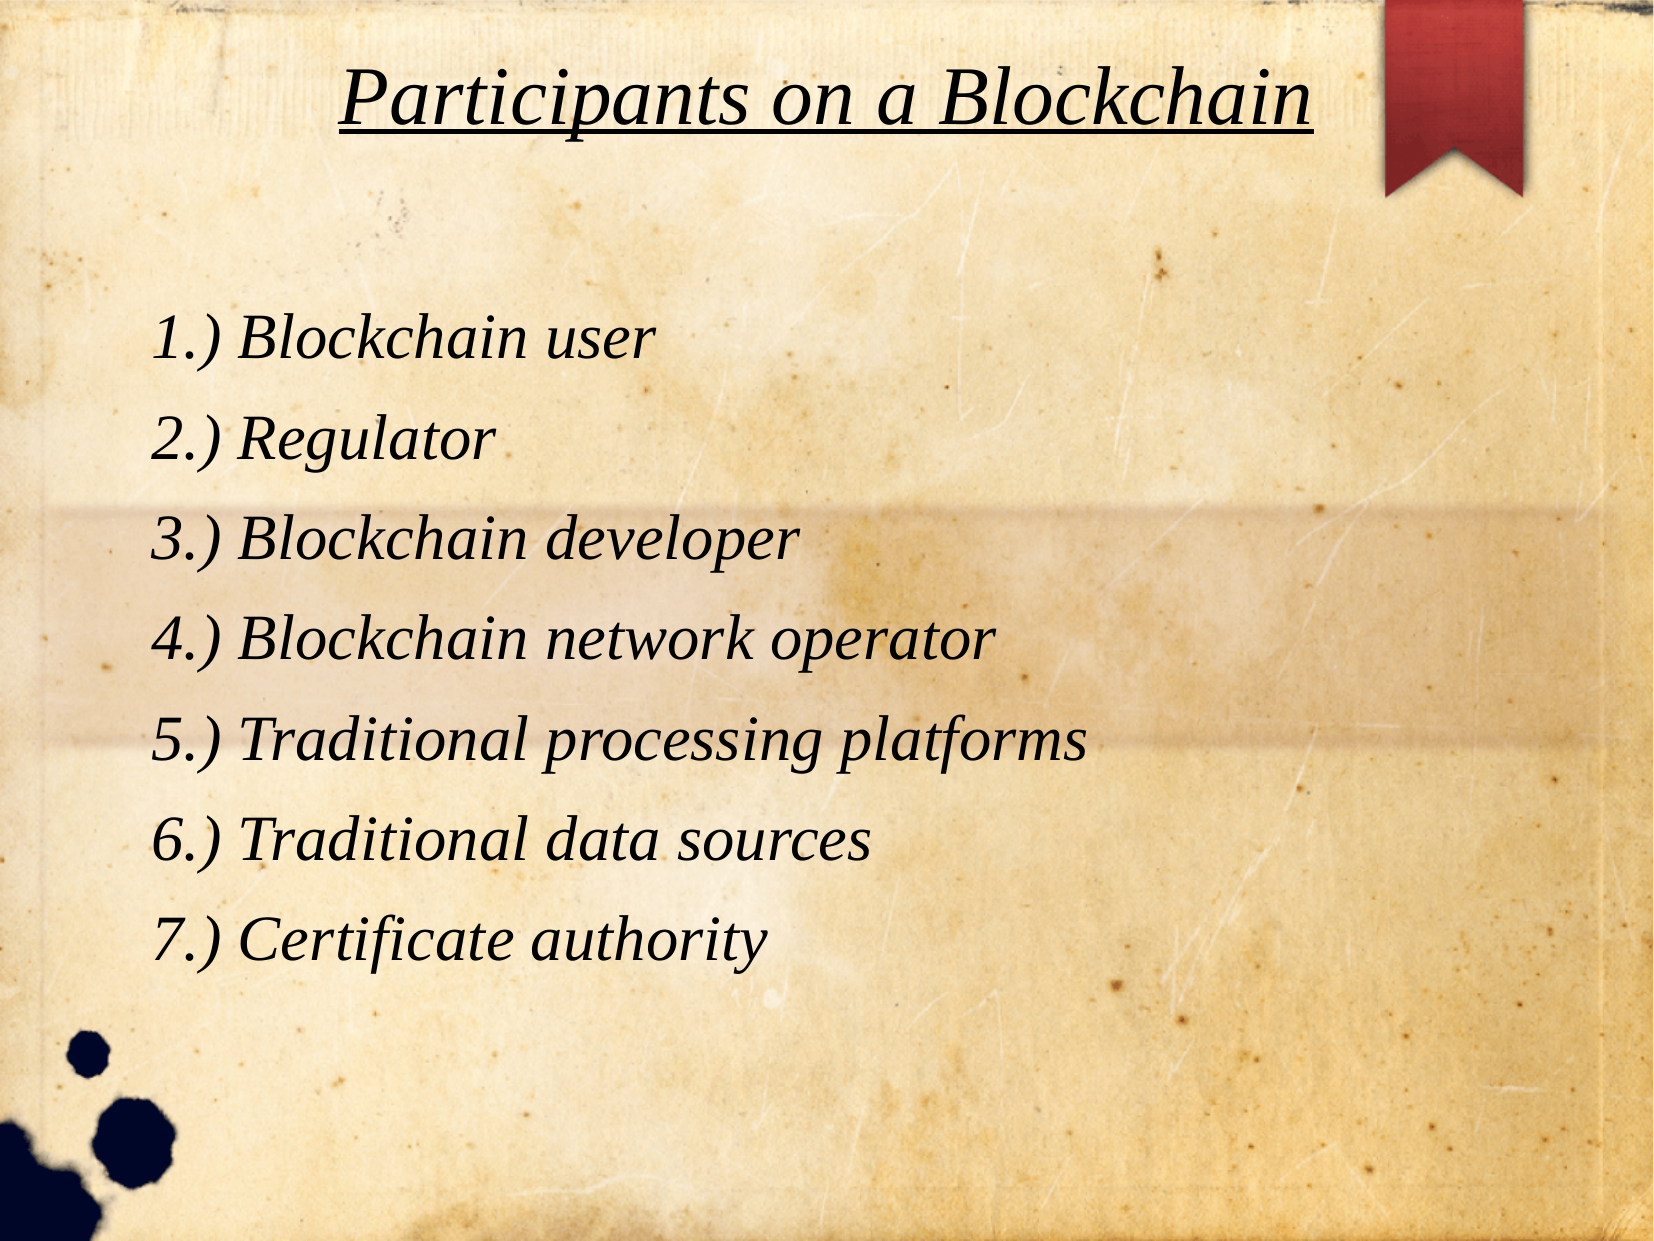

# Participants on a Blockchain
1.) Blockchain user
2.) Regulator
3.) Blockchain developer
4.) Blockchain network operator
5.) Traditional processing platforms
6.) Traditional data sources
7.) Certificate authority